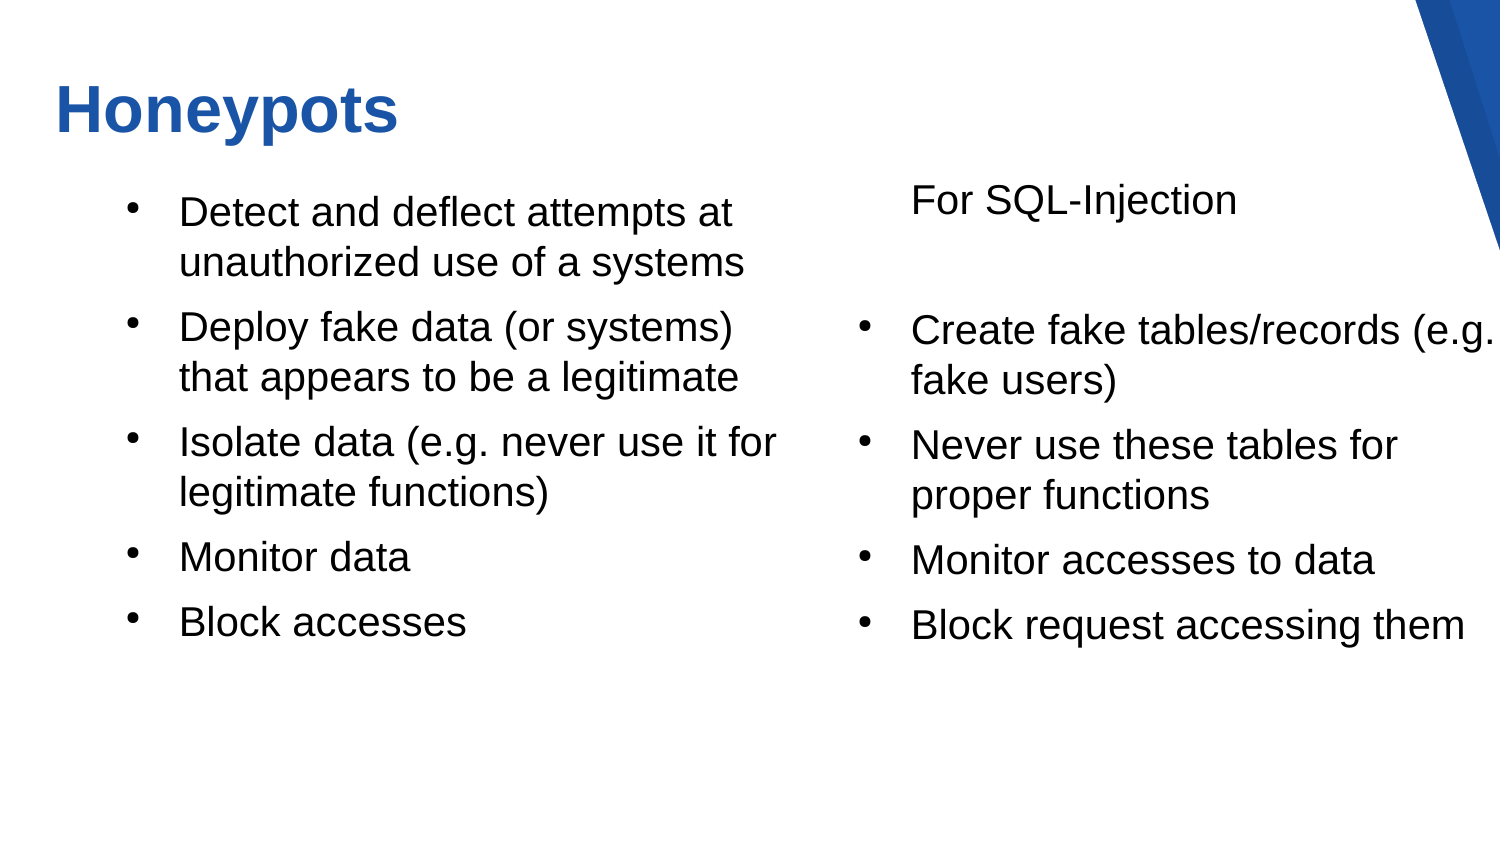

Honeypots
For SQL-Injection
Create fake tables/records (e.g. fake users)
Never use these tables for proper functions
Monitor accesses to data
Block request accessing them
# Detect and deflect attempts at unauthorized use of a systems
Deploy fake data (or systems) that appears to be a legitimate
Isolate data (e.g. never use it for legitimate functions)
Monitor data
Block accesses